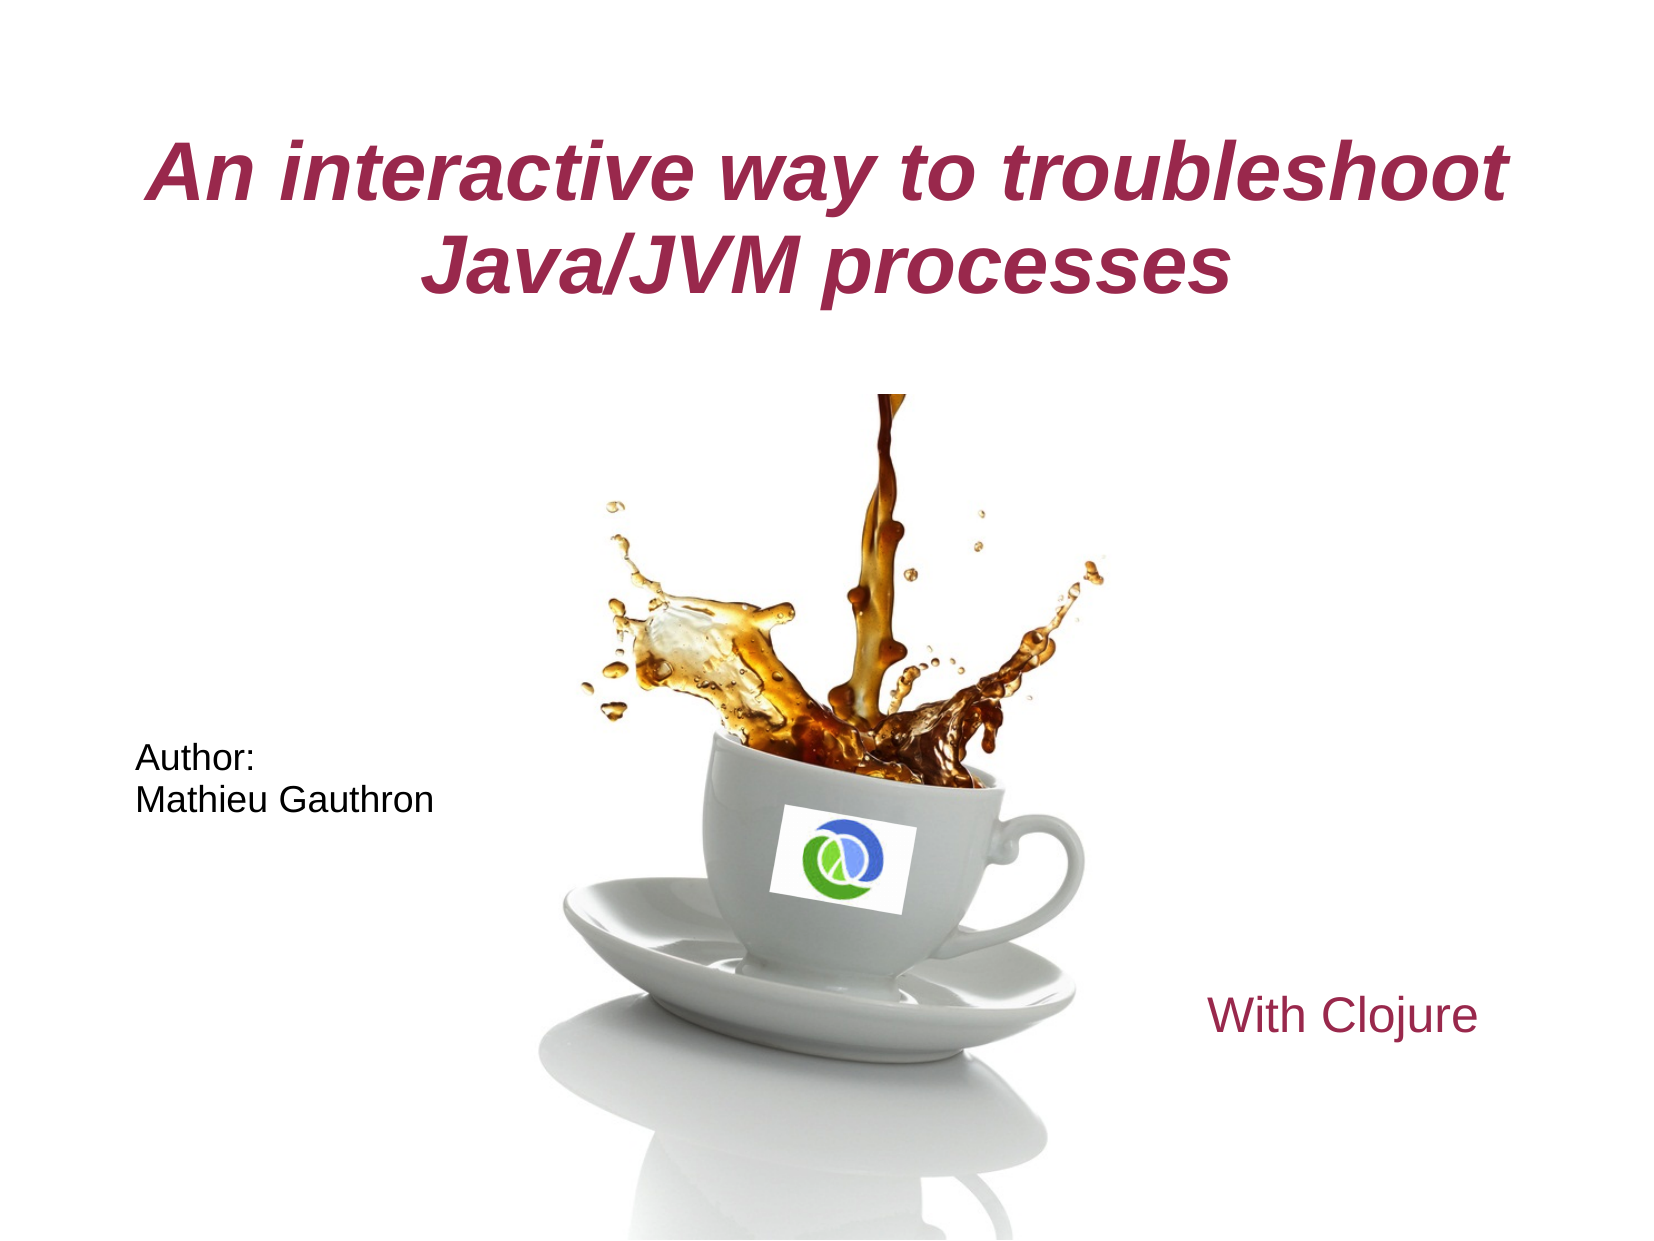

# An interactive way to troubleshoot Java/JVM processes
Author:
Mathieu Gauthron
								With Clojure